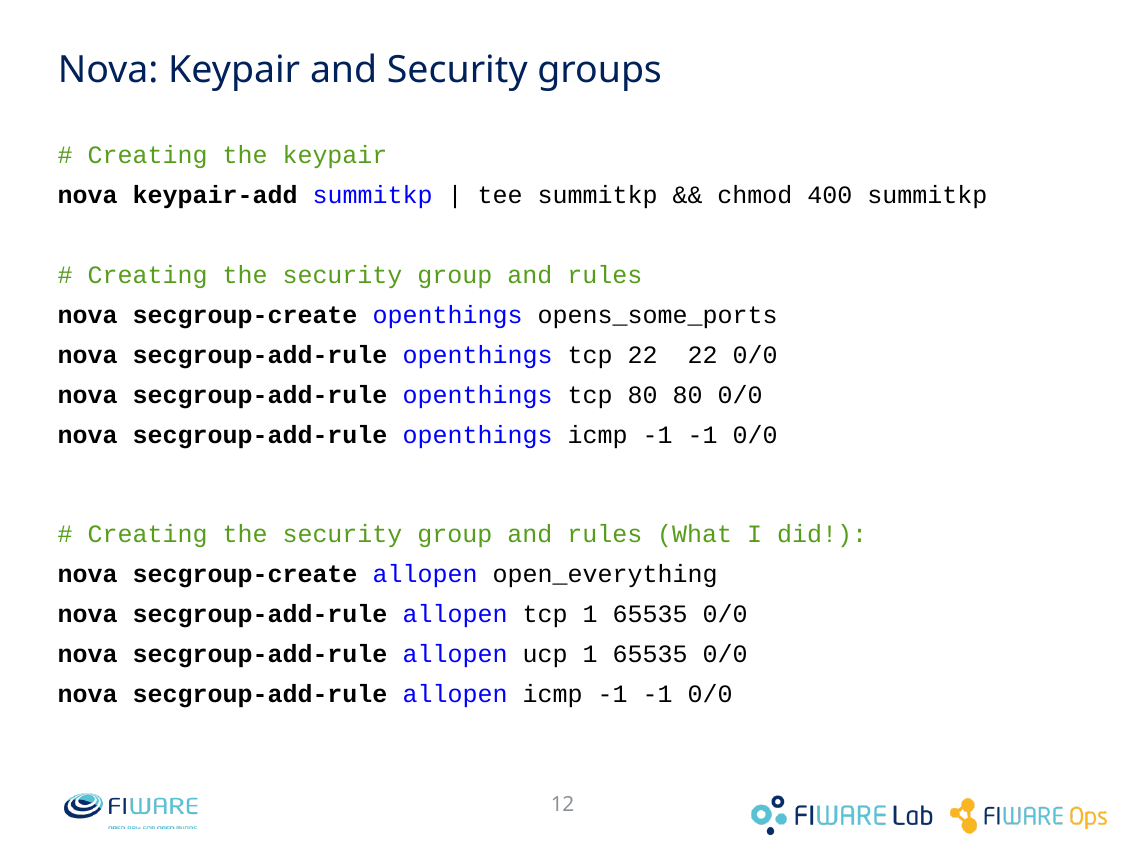

# Nova: Keypair and Security groups
# Creating the keypair
nova keypair-add summitkp | tee summitkp && chmod 400 summitkp
# Creating the security group and rules
nova secgroup-create openthings opens_some_ports
nova secgroup-add-rule openthings tcp 22 22 0/0
nova secgroup-add-rule openthings tcp 80 80 0/0
nova secgroup-add-rule openthings icmp -1 -1 0/0
# Creating the security group and rules (What I did!):
nova secgroup-create allopen open_everything
nova secgroup-add-rule allopen tcp 1 65535 0/0
nova secgroup-add-rule allopen ucp 1 65535 0/0
nova secgroup-add-rule allopen icmp -1 -1 0/0